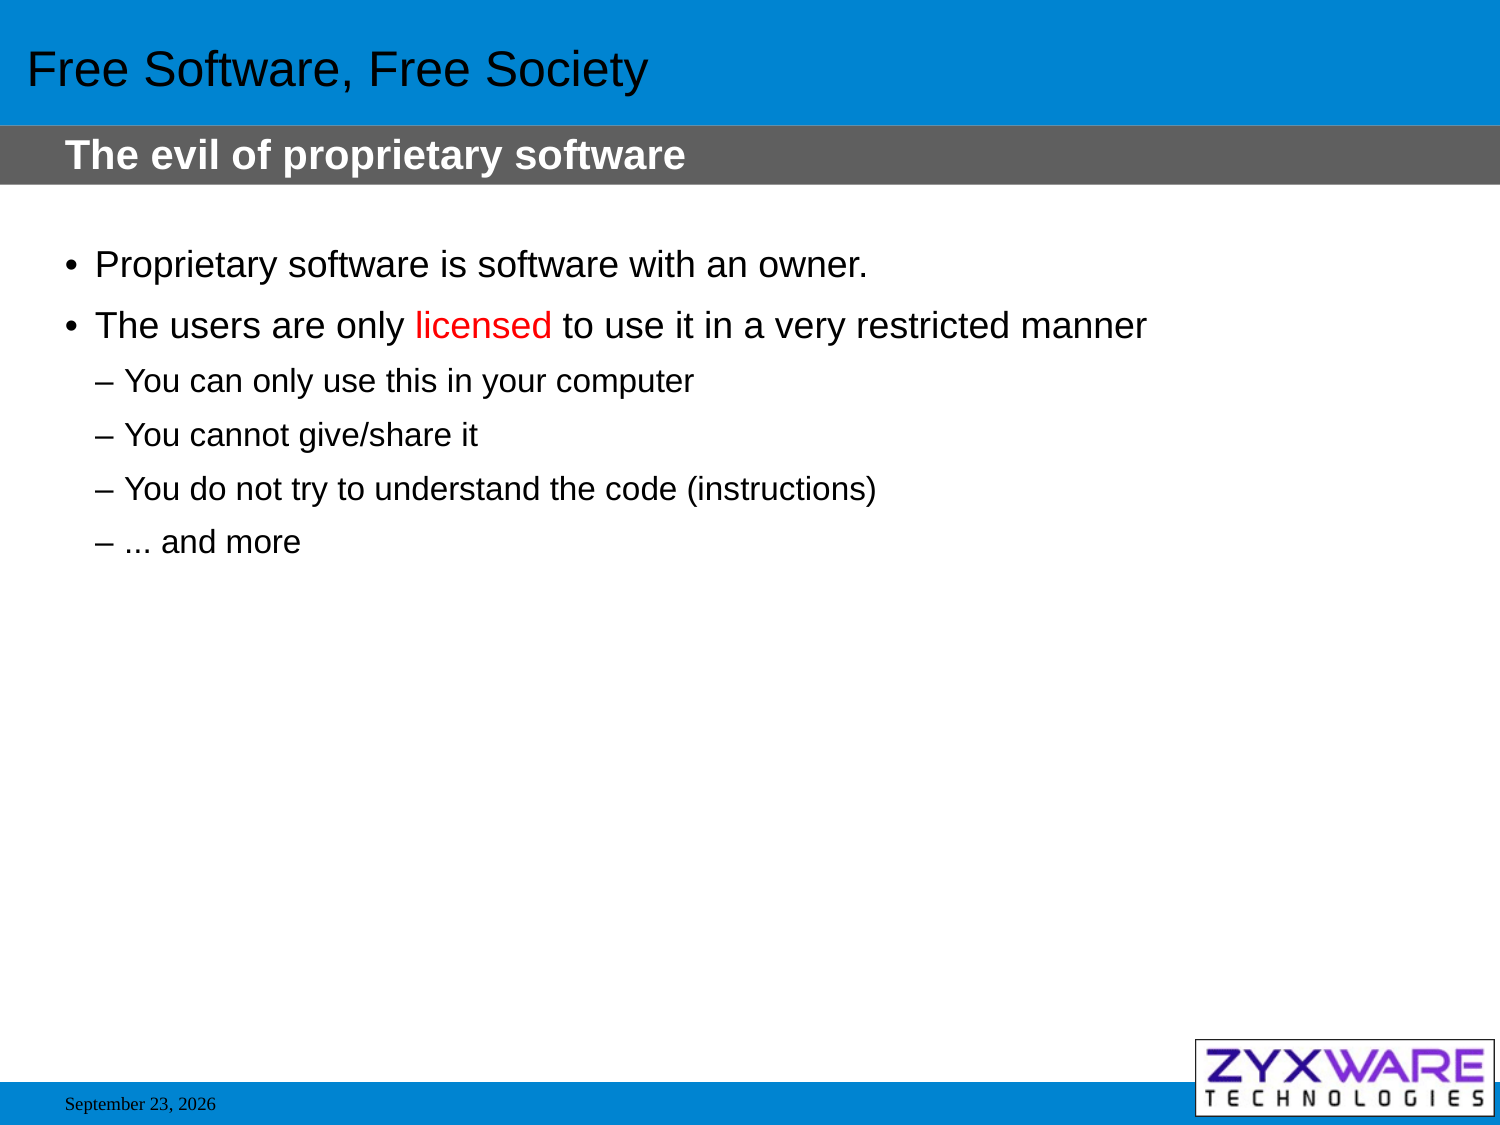

# The evil of proprietary software
Proprietary software is software with an owner.
The users are only licensed to use it in a very restricted manner
You can only use this in your computer
You cannot give/share it
You do not try to understand the code (instructions)
... and more
6